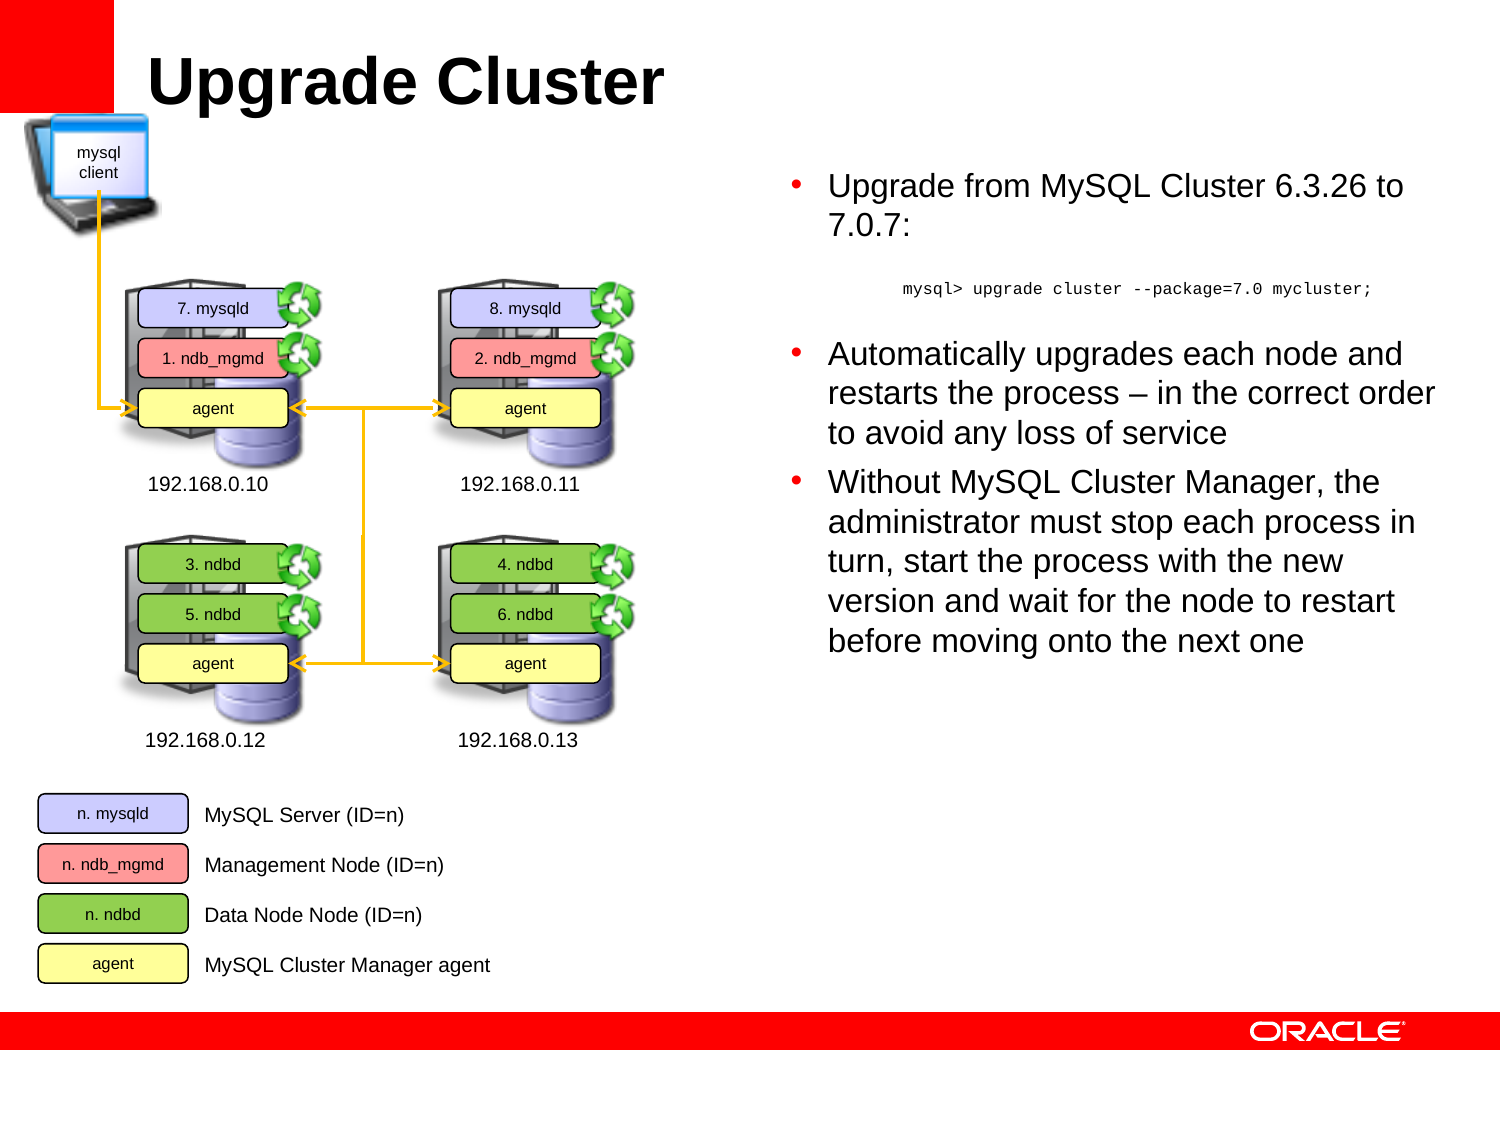

# Upgrade Cluster
mysql
client
Upgrade from MySQL Cluster 6.3.26 to 7.0.7:
Automatically upgrades each node and restarts the process – in the correct order to avoid any loss of service
Without MySQL Cluster Manager, the administrator must stop each process in turn, start the process with the new version and wait for the node to restart before moving onto the next one
mysql> upgrade cluster --package=7.0 mycluster;
7. mysqld
8. mysqld
1. ndb_mgmd
2. ndb_mgmd
agent
agent
192.168.0.10
192.168.0.11
3. ndbd
4. ndbd
5. ndbd
6. ndbd
agent
agent
192.168.0.12
192.168.0.13
n. mysqld
MySQL Server (ID=n)
n. ndb_mgmd
Management Node (ID=n)
n. ndbd
Data Node Node (ID=n)
agent
MySQL Cluster Manager agent